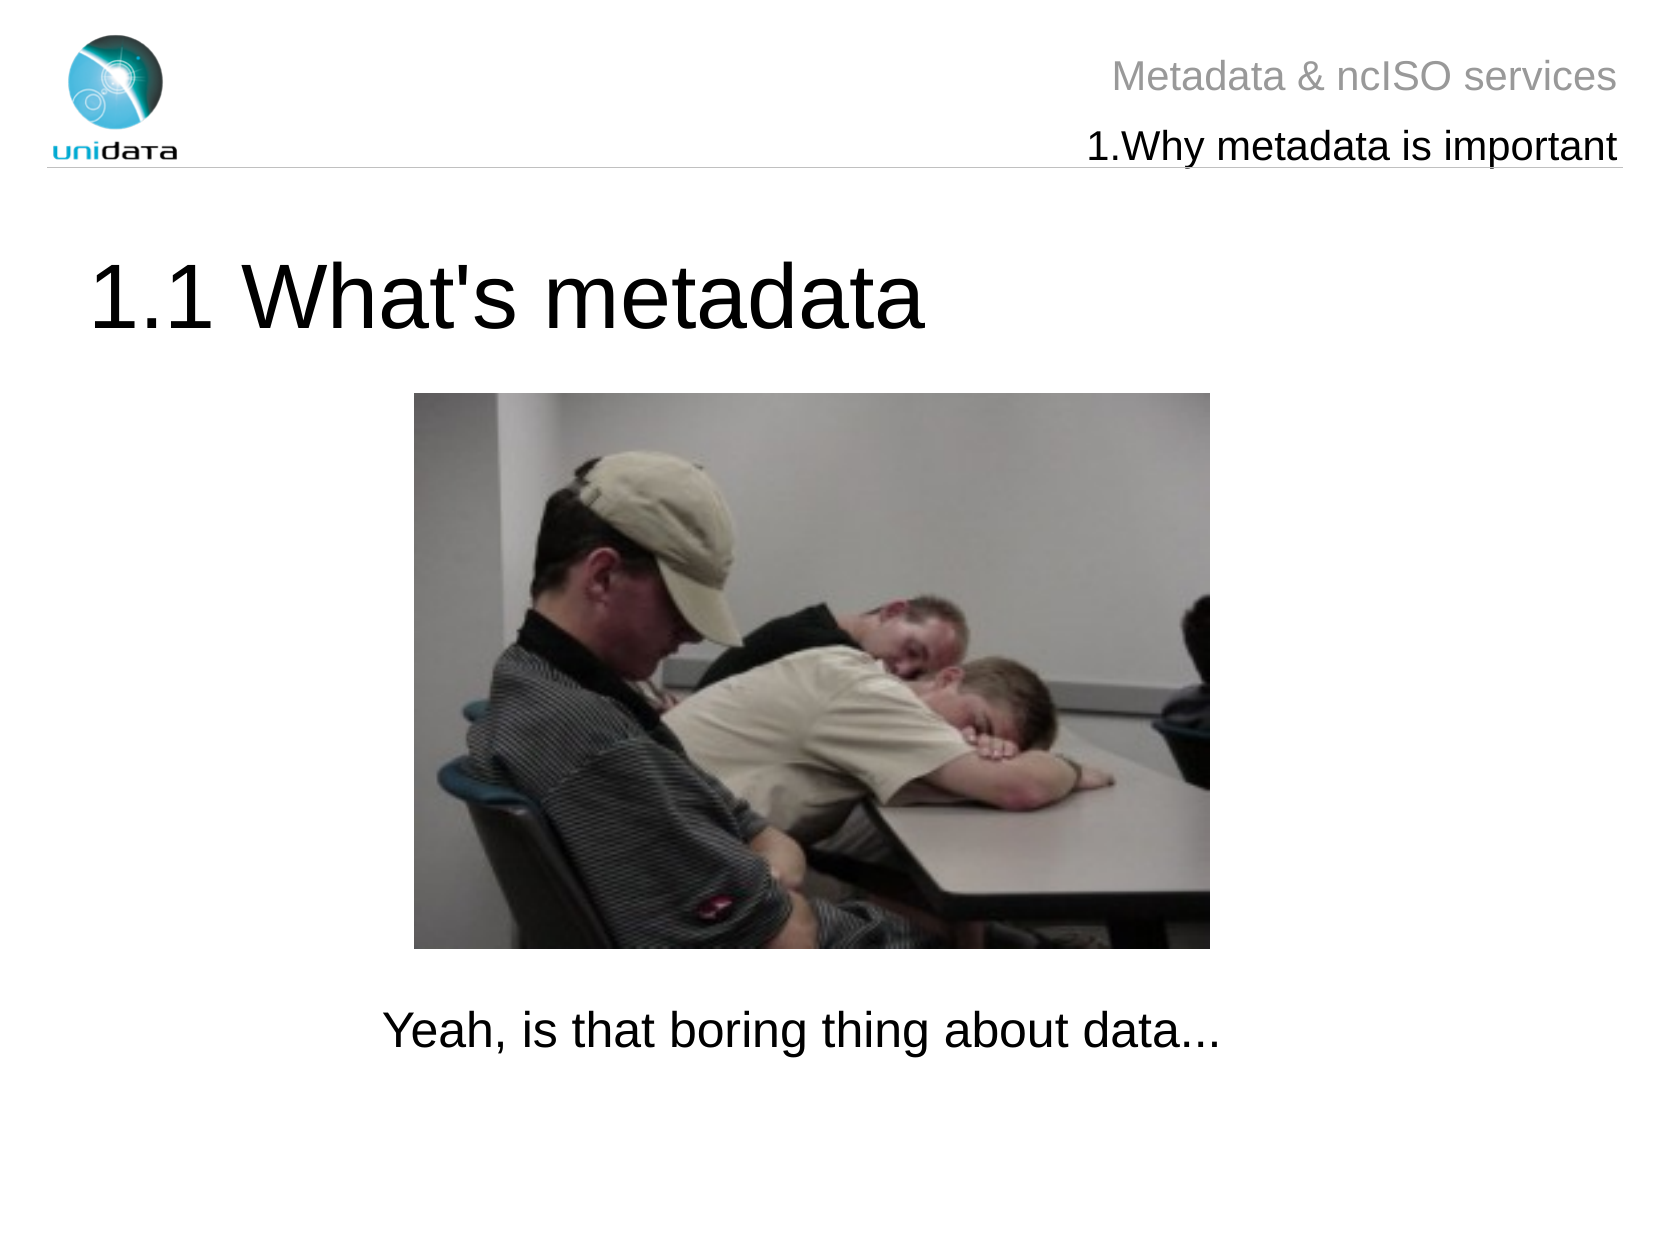

Metadata & ncISO services
1.Why metadata is important
# 1.1 What's metadata
Yeah, is that boring thing about data...